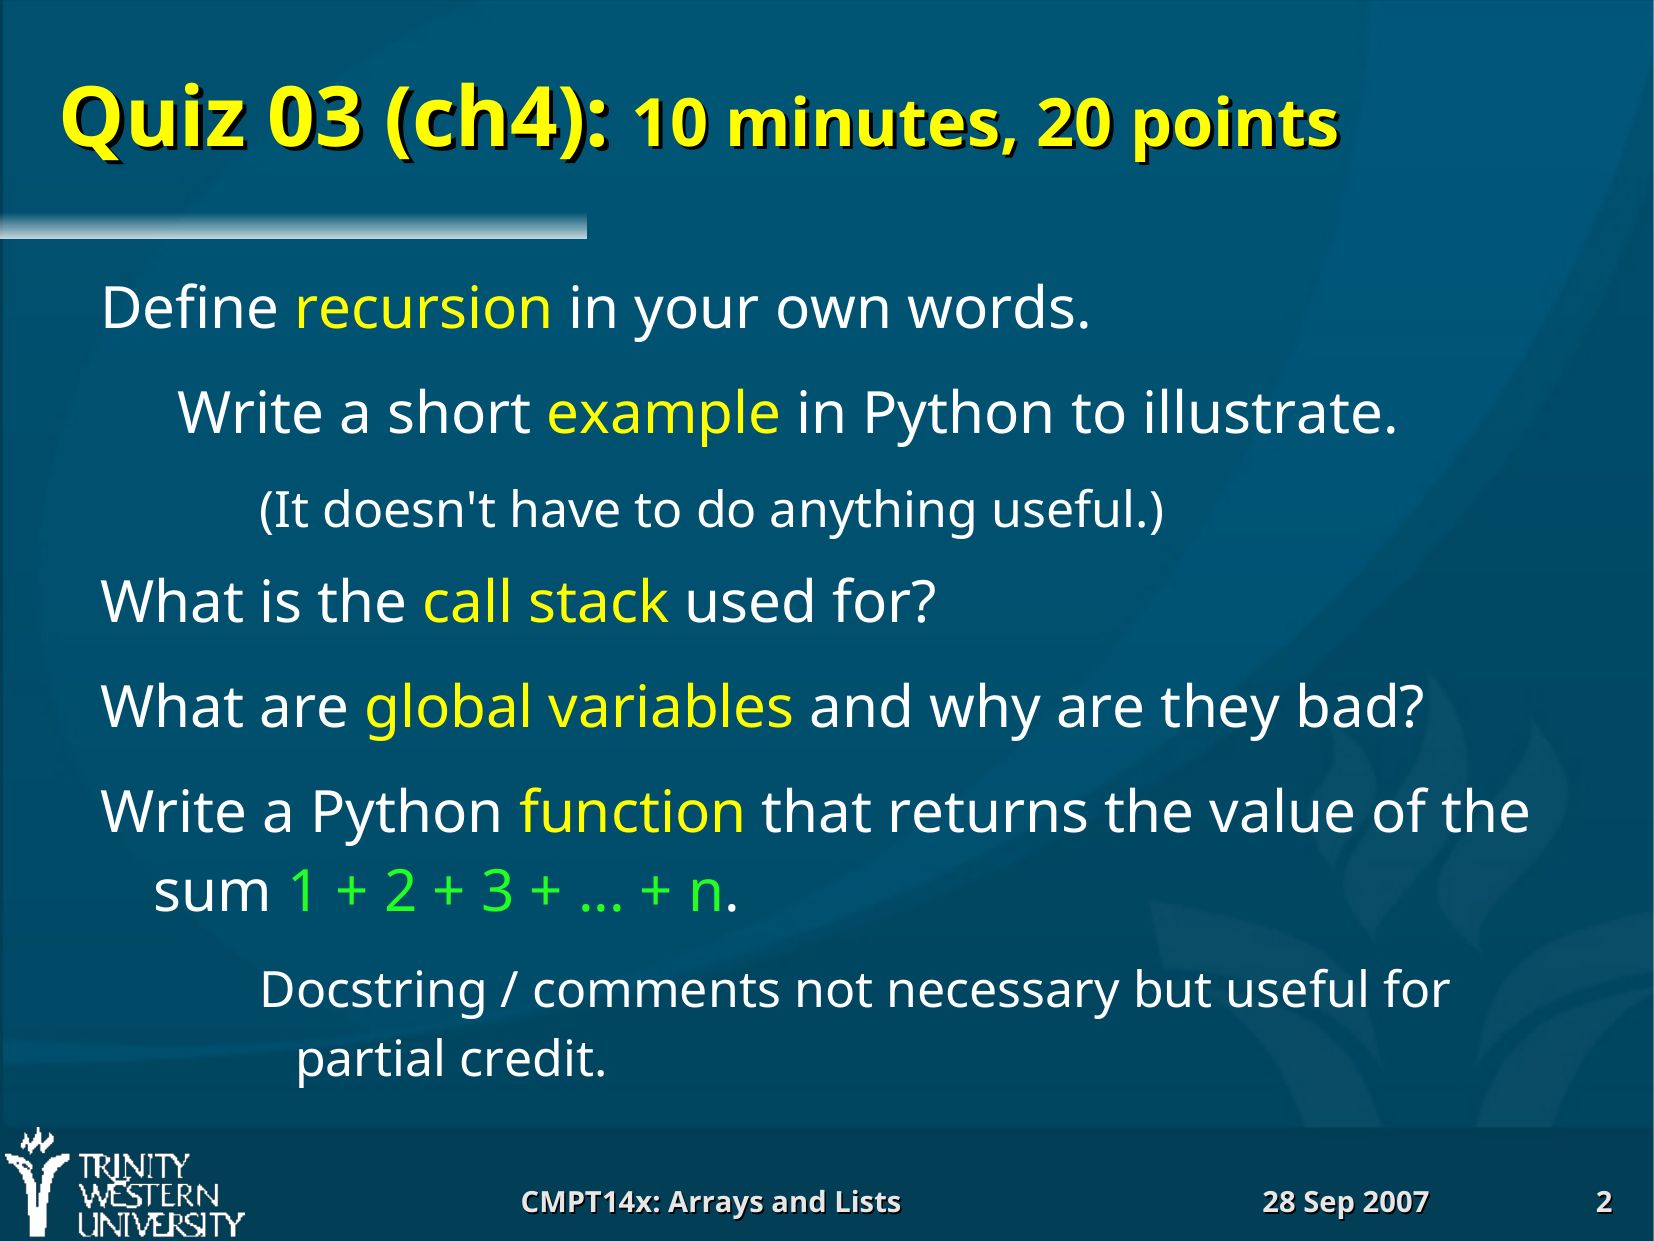

# Quiz 03 (ch4): 10 minutes, 20 points
Define recursion in your own words.
Write a short example in Python to illustrate.
(It doesn't have to do anything useful.)
What is the call stack used for?
What are global variables and why are they bad?
Write a Python function that returns the value of the sum 1 + 2 + 3 + ... + n.
Docstring / comments not necessary but useful for partial credit.
CMPT14x: Arrays and Lists
28 Sep 2007
2